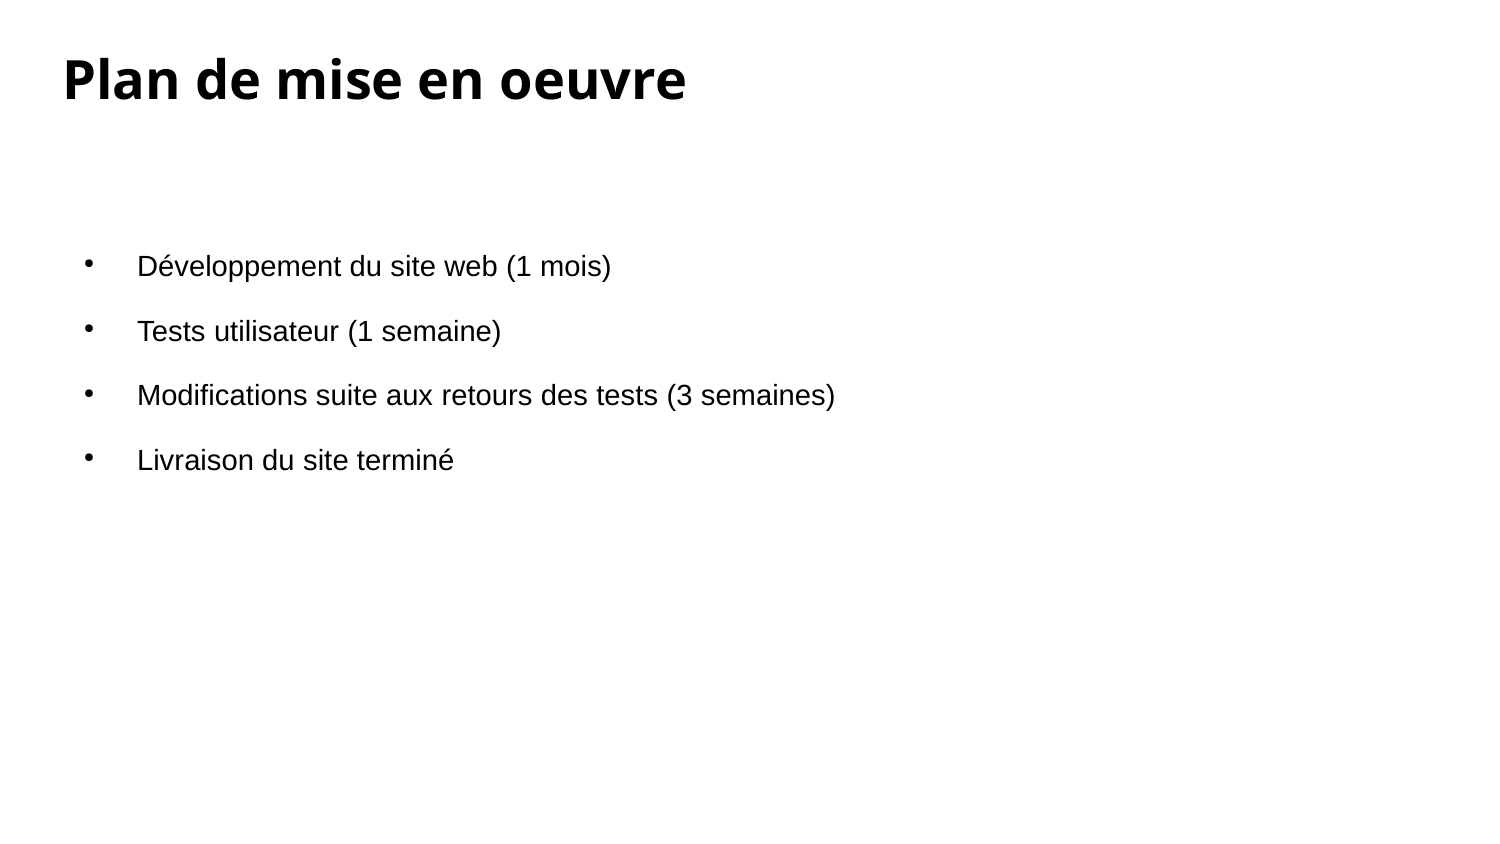

Plan de mise en oeuvre
# Développement du site web (1 mois)
Tests utilisateur (1 semaine)
Modifications suite aux retours des tests (3 semaines)
Livraison du site terminé